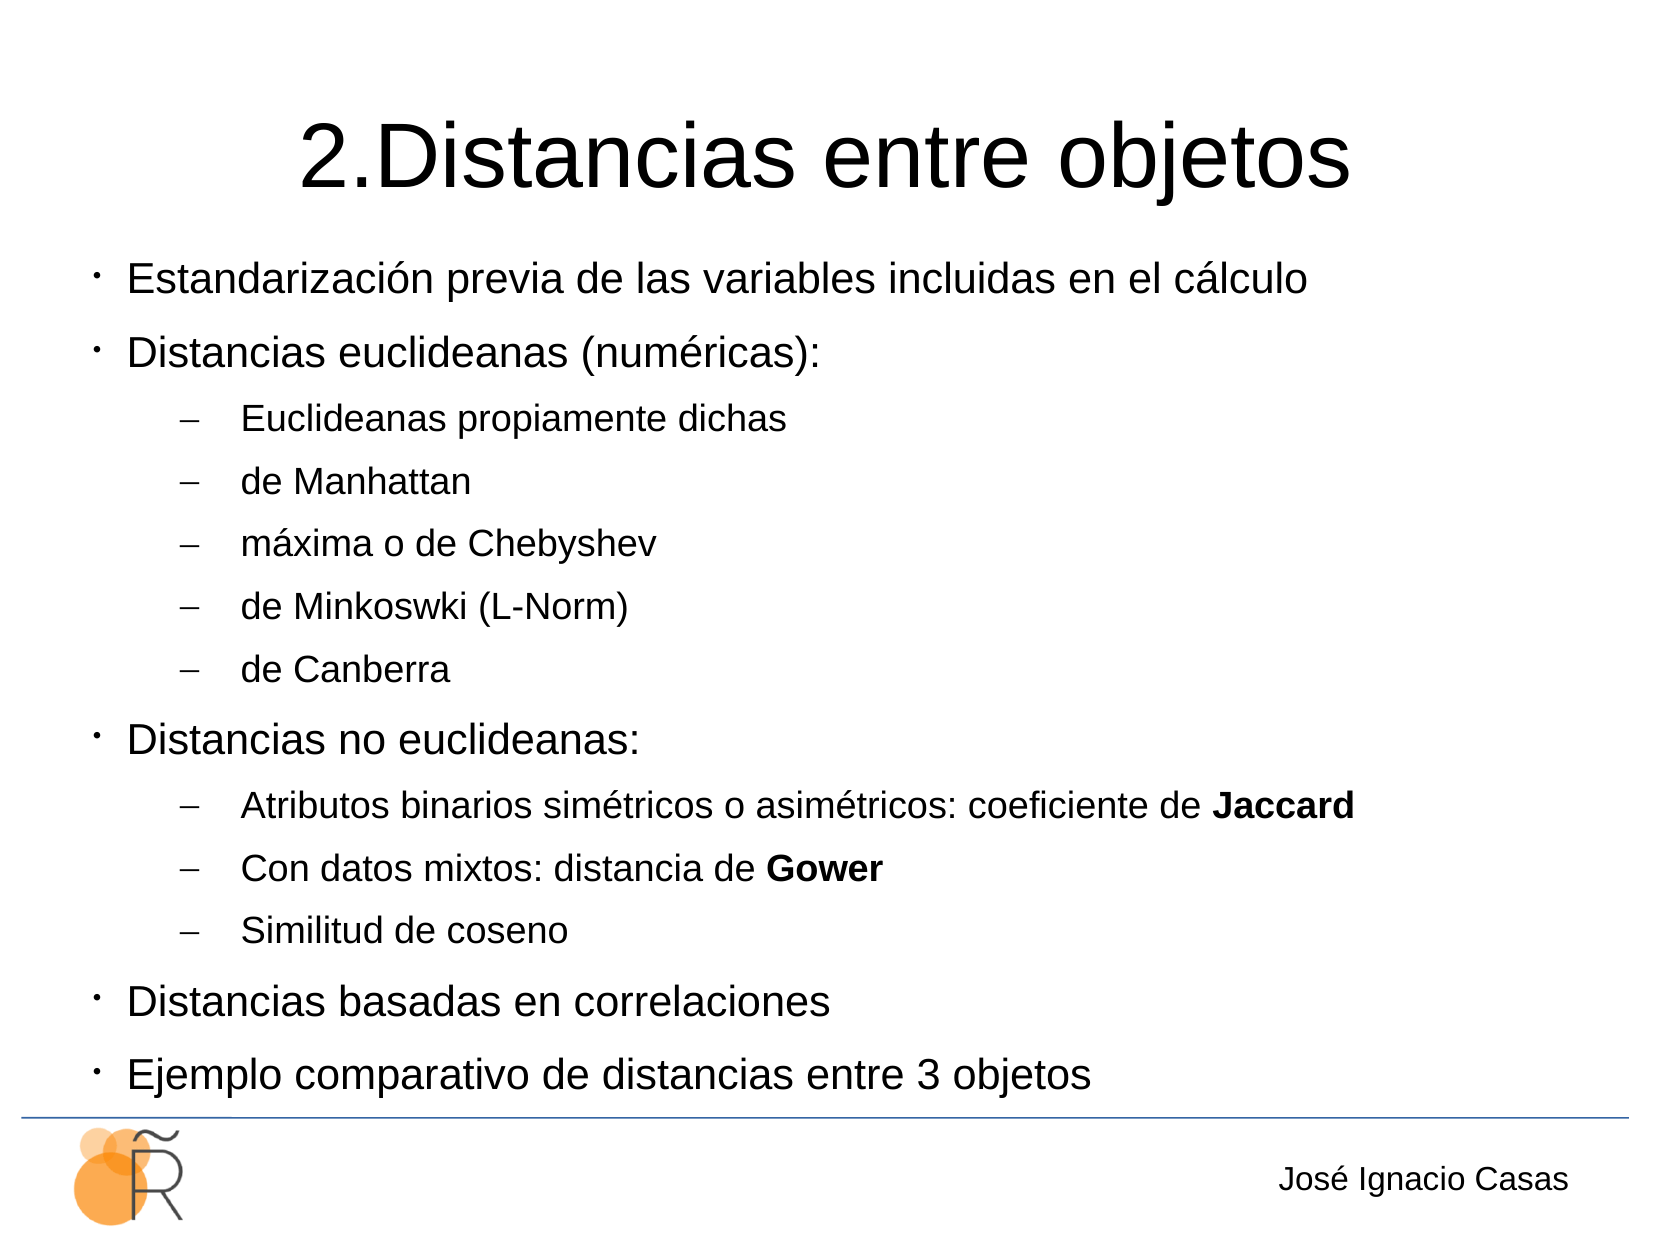

# 2.Distancias entre objetos
Estandarización previa de las variables incluidas en el cálculo
Distancias euclideanas (numéricas):
Euclideanas propiamente dichas
de Manhattan
máxima o de Chebyshev
de Minkoswki (L-Norm)
de Canberra
Distancias no euclideanas:
Atributos binarios simétricos o asimétricos: coeficiente de Jaccard
Con datos mixtos: distancia de Gower
Similitud de coseno
Distancias basadas en correlaciones
Ejemplo comparativo de distancias entre 3 objetos